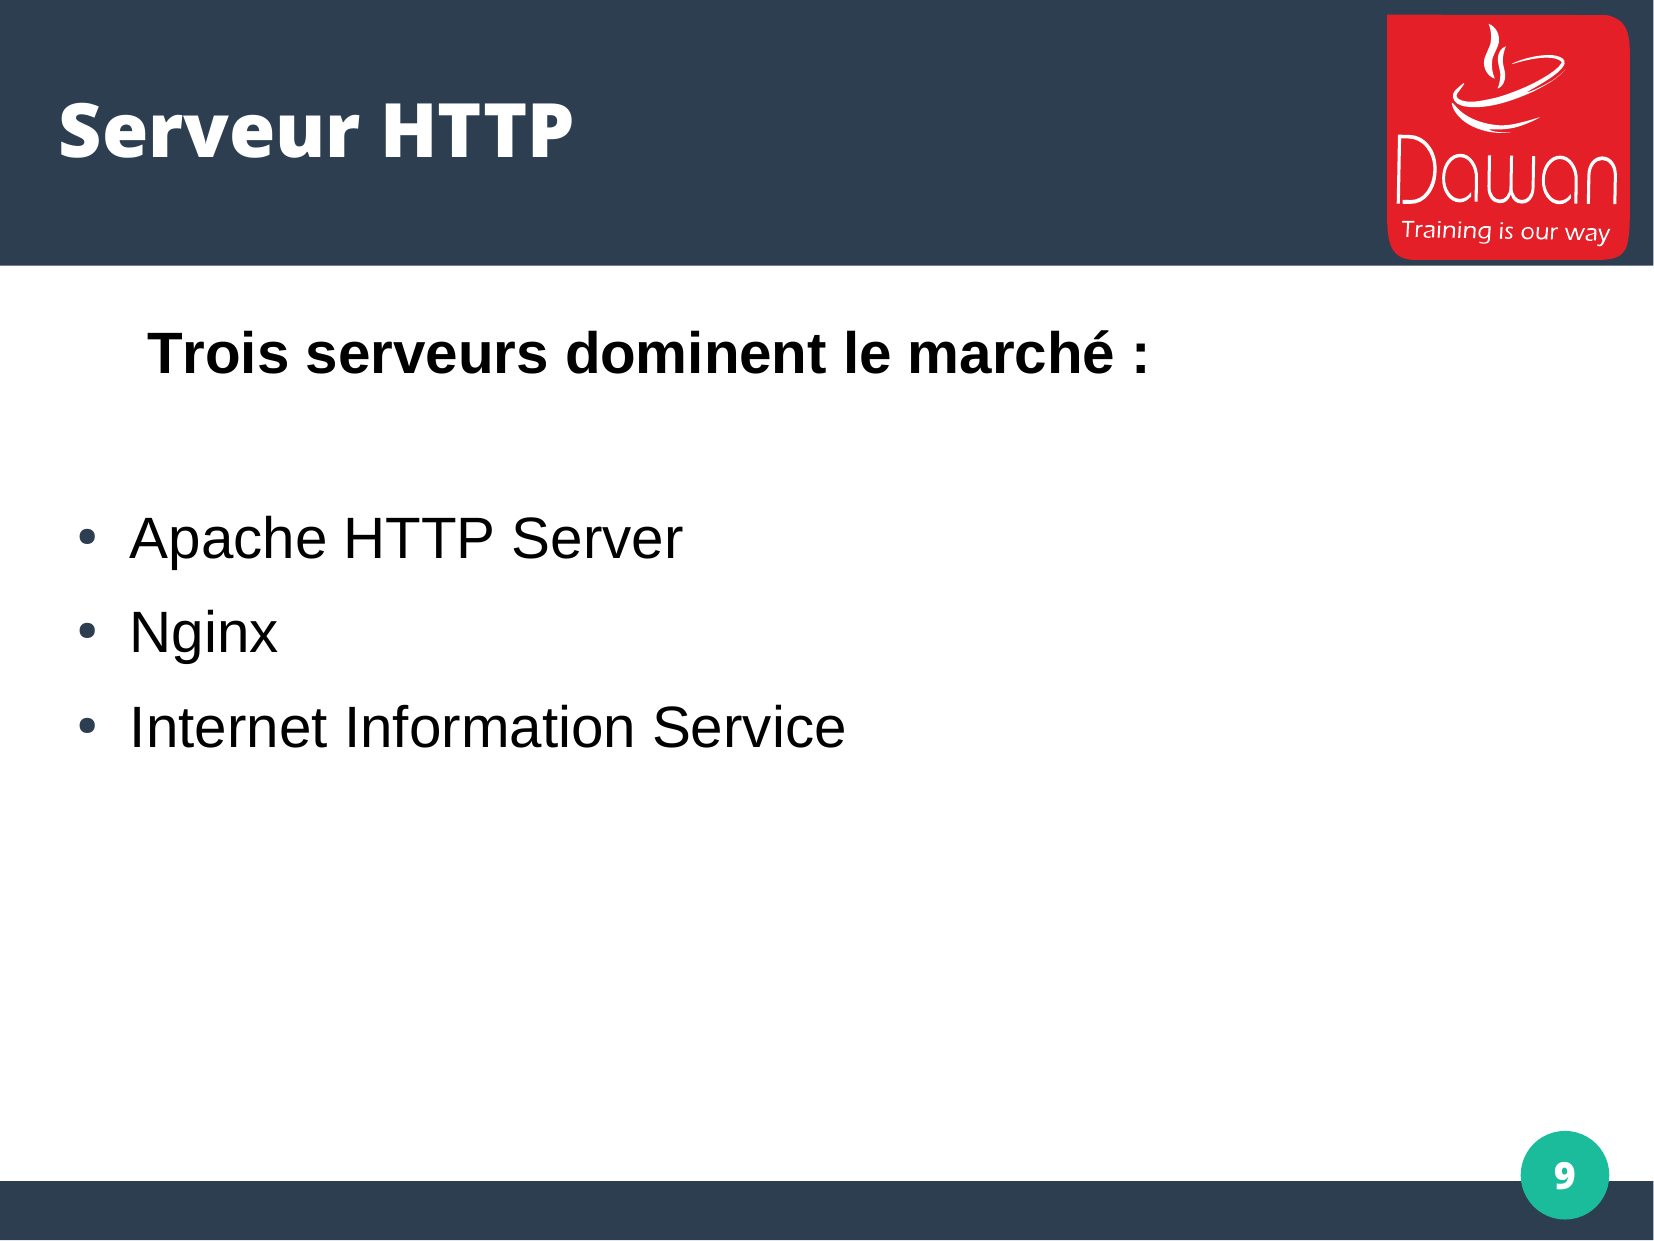

# Serveur HTTP
Trois serveurs dominent le marché :
Apache HTTP Server
Nginx
Internet Information Service
9